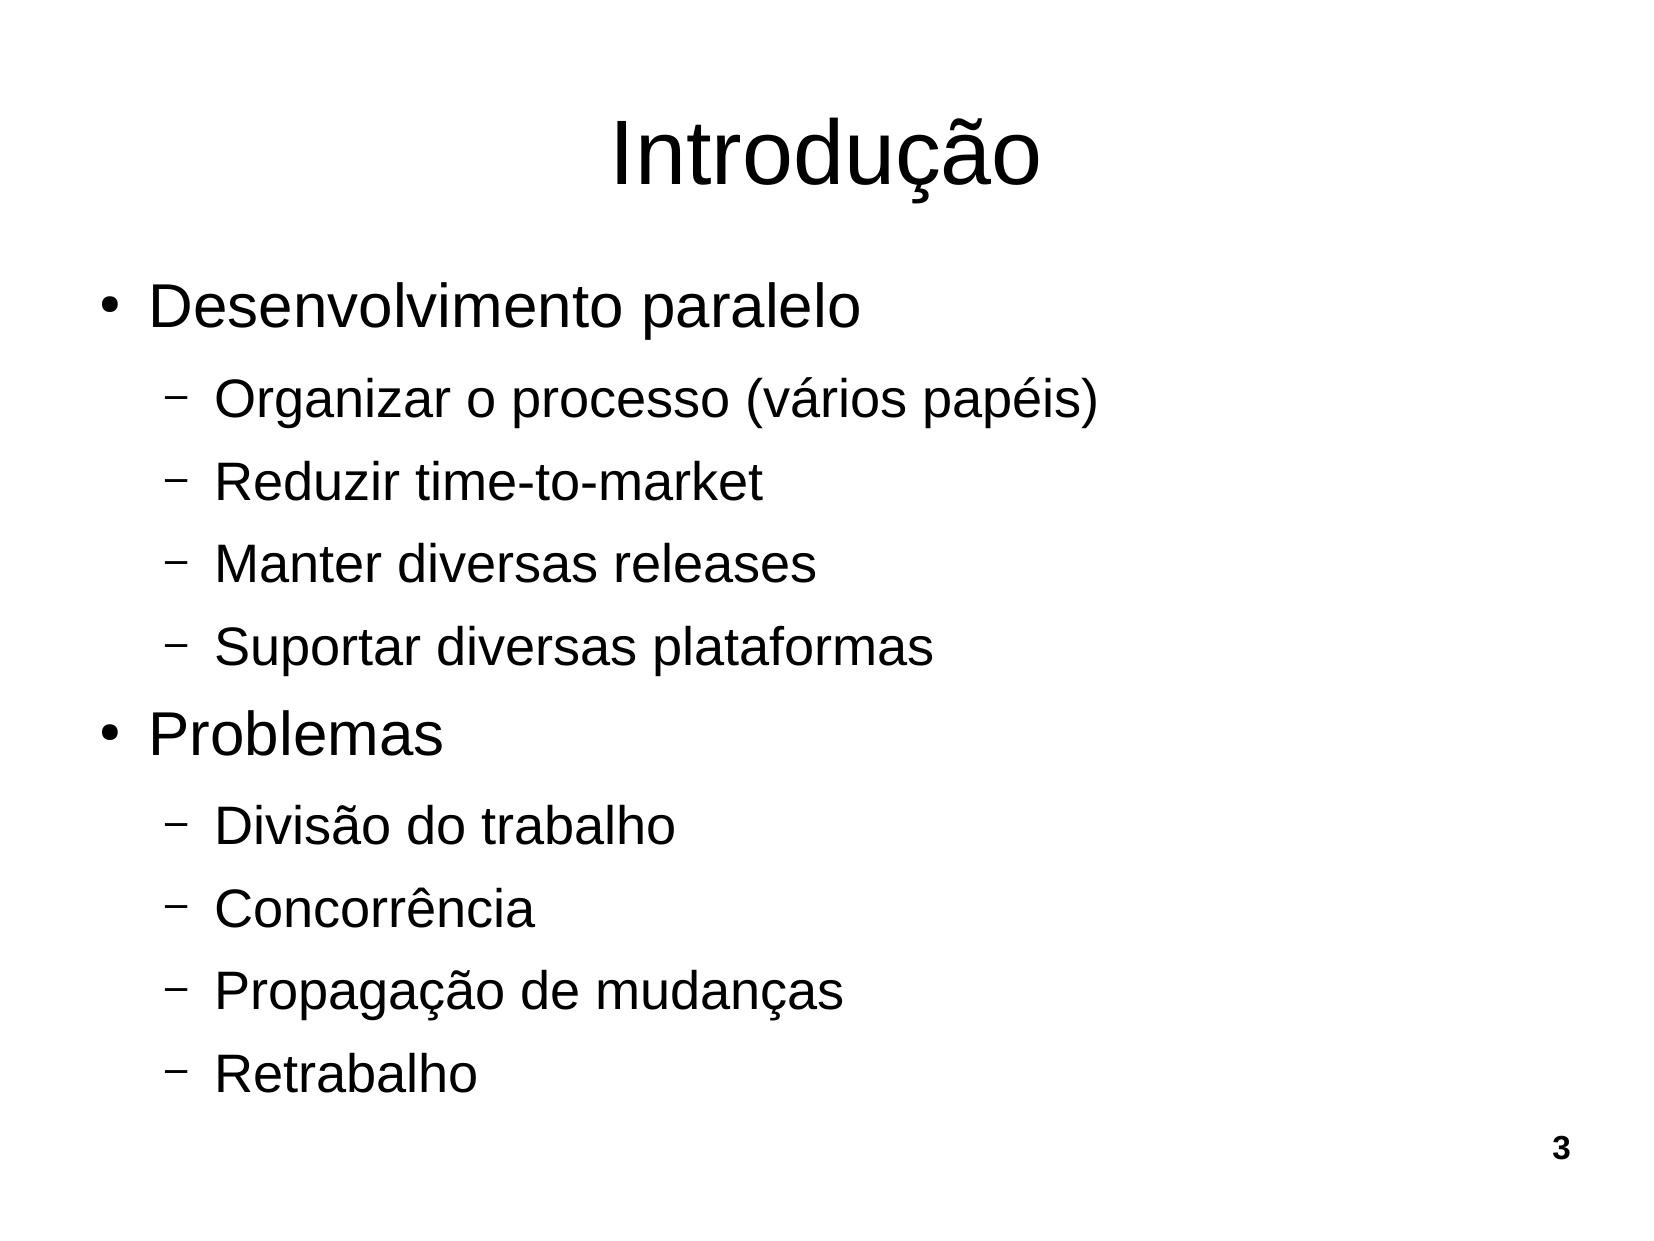

# Introdução
Desenvolvimento paralelo
Organizar o processo (vários papéis)
Reduzir time-to-market
Manter diversas releases
Suportar diversas plataformas
Problemas
Divisão do trabalho
Concorrência
Propagação de mudanças
Retrabalho
3